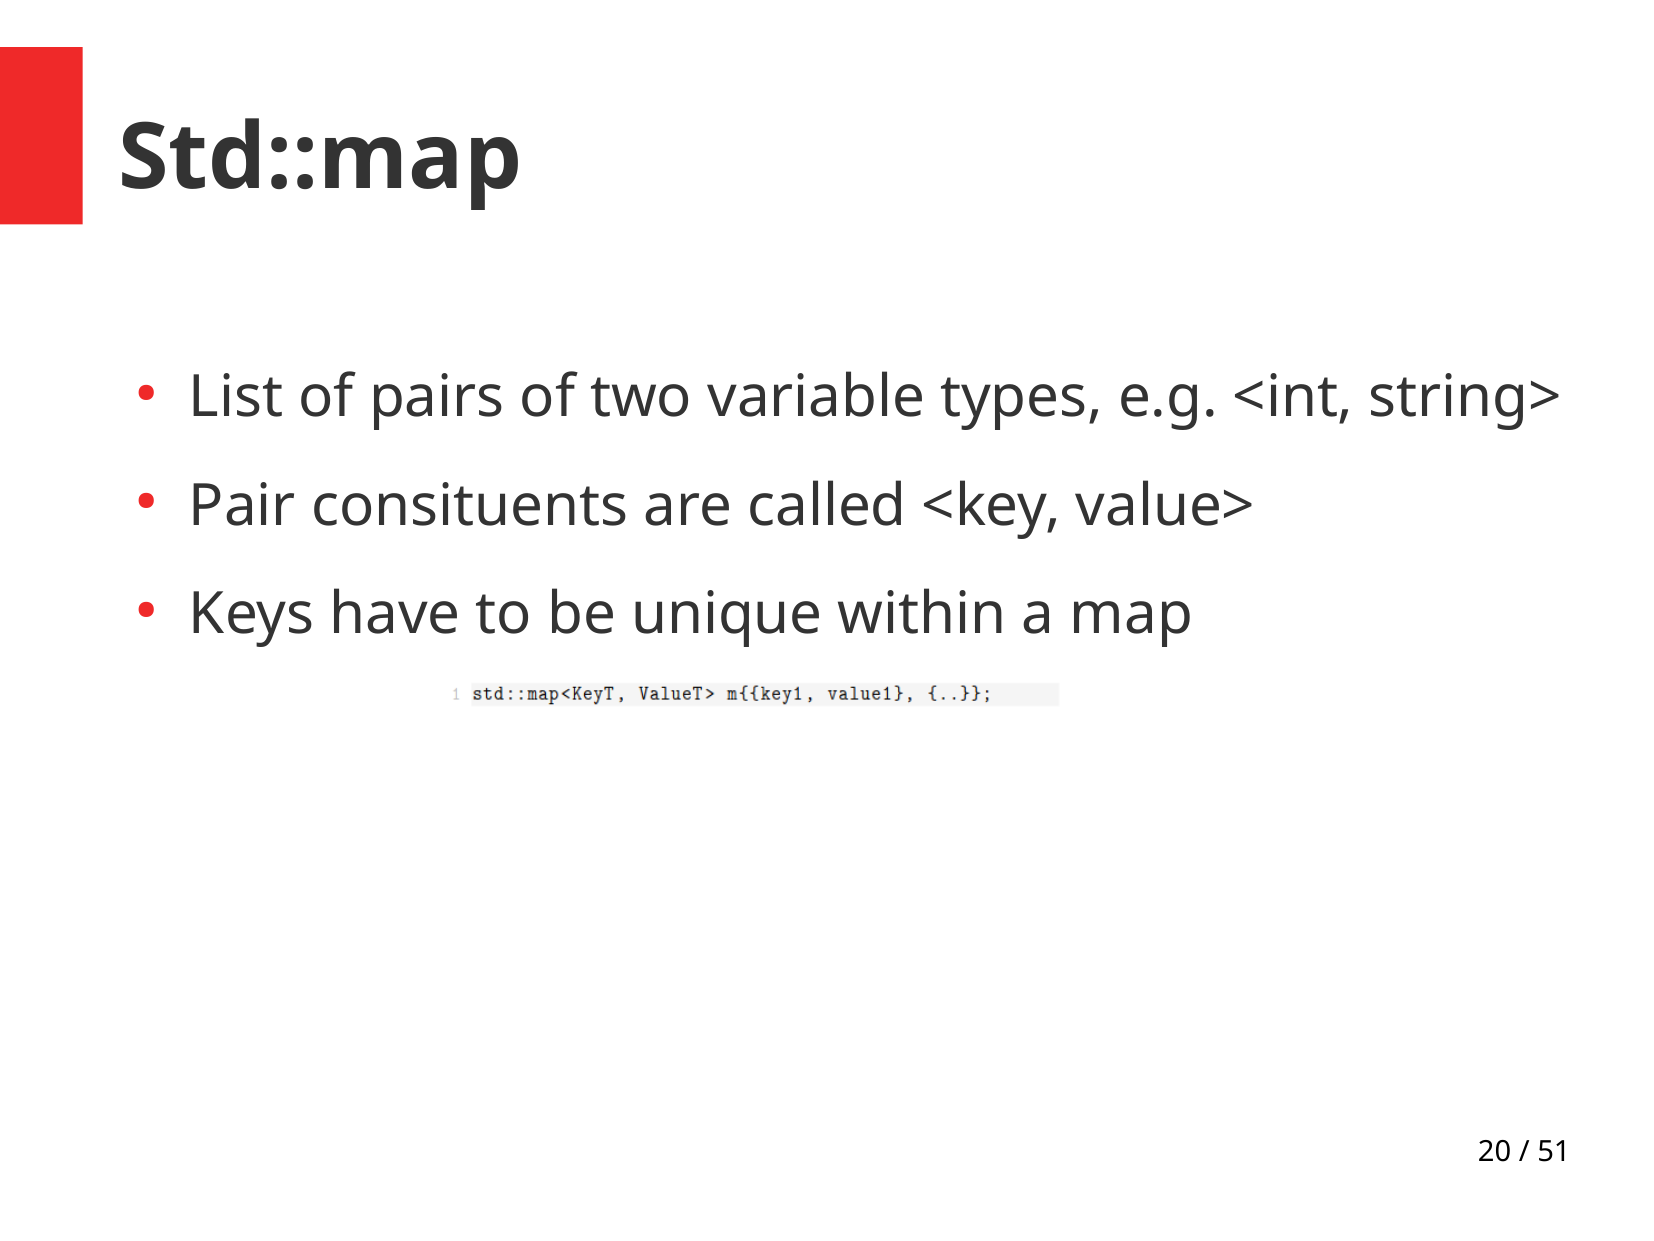

# Std::map
List of pairs of two variable types, e.g. <int, string>
Pair consituents are called <key, value>
Keys have to be unique within a map
20